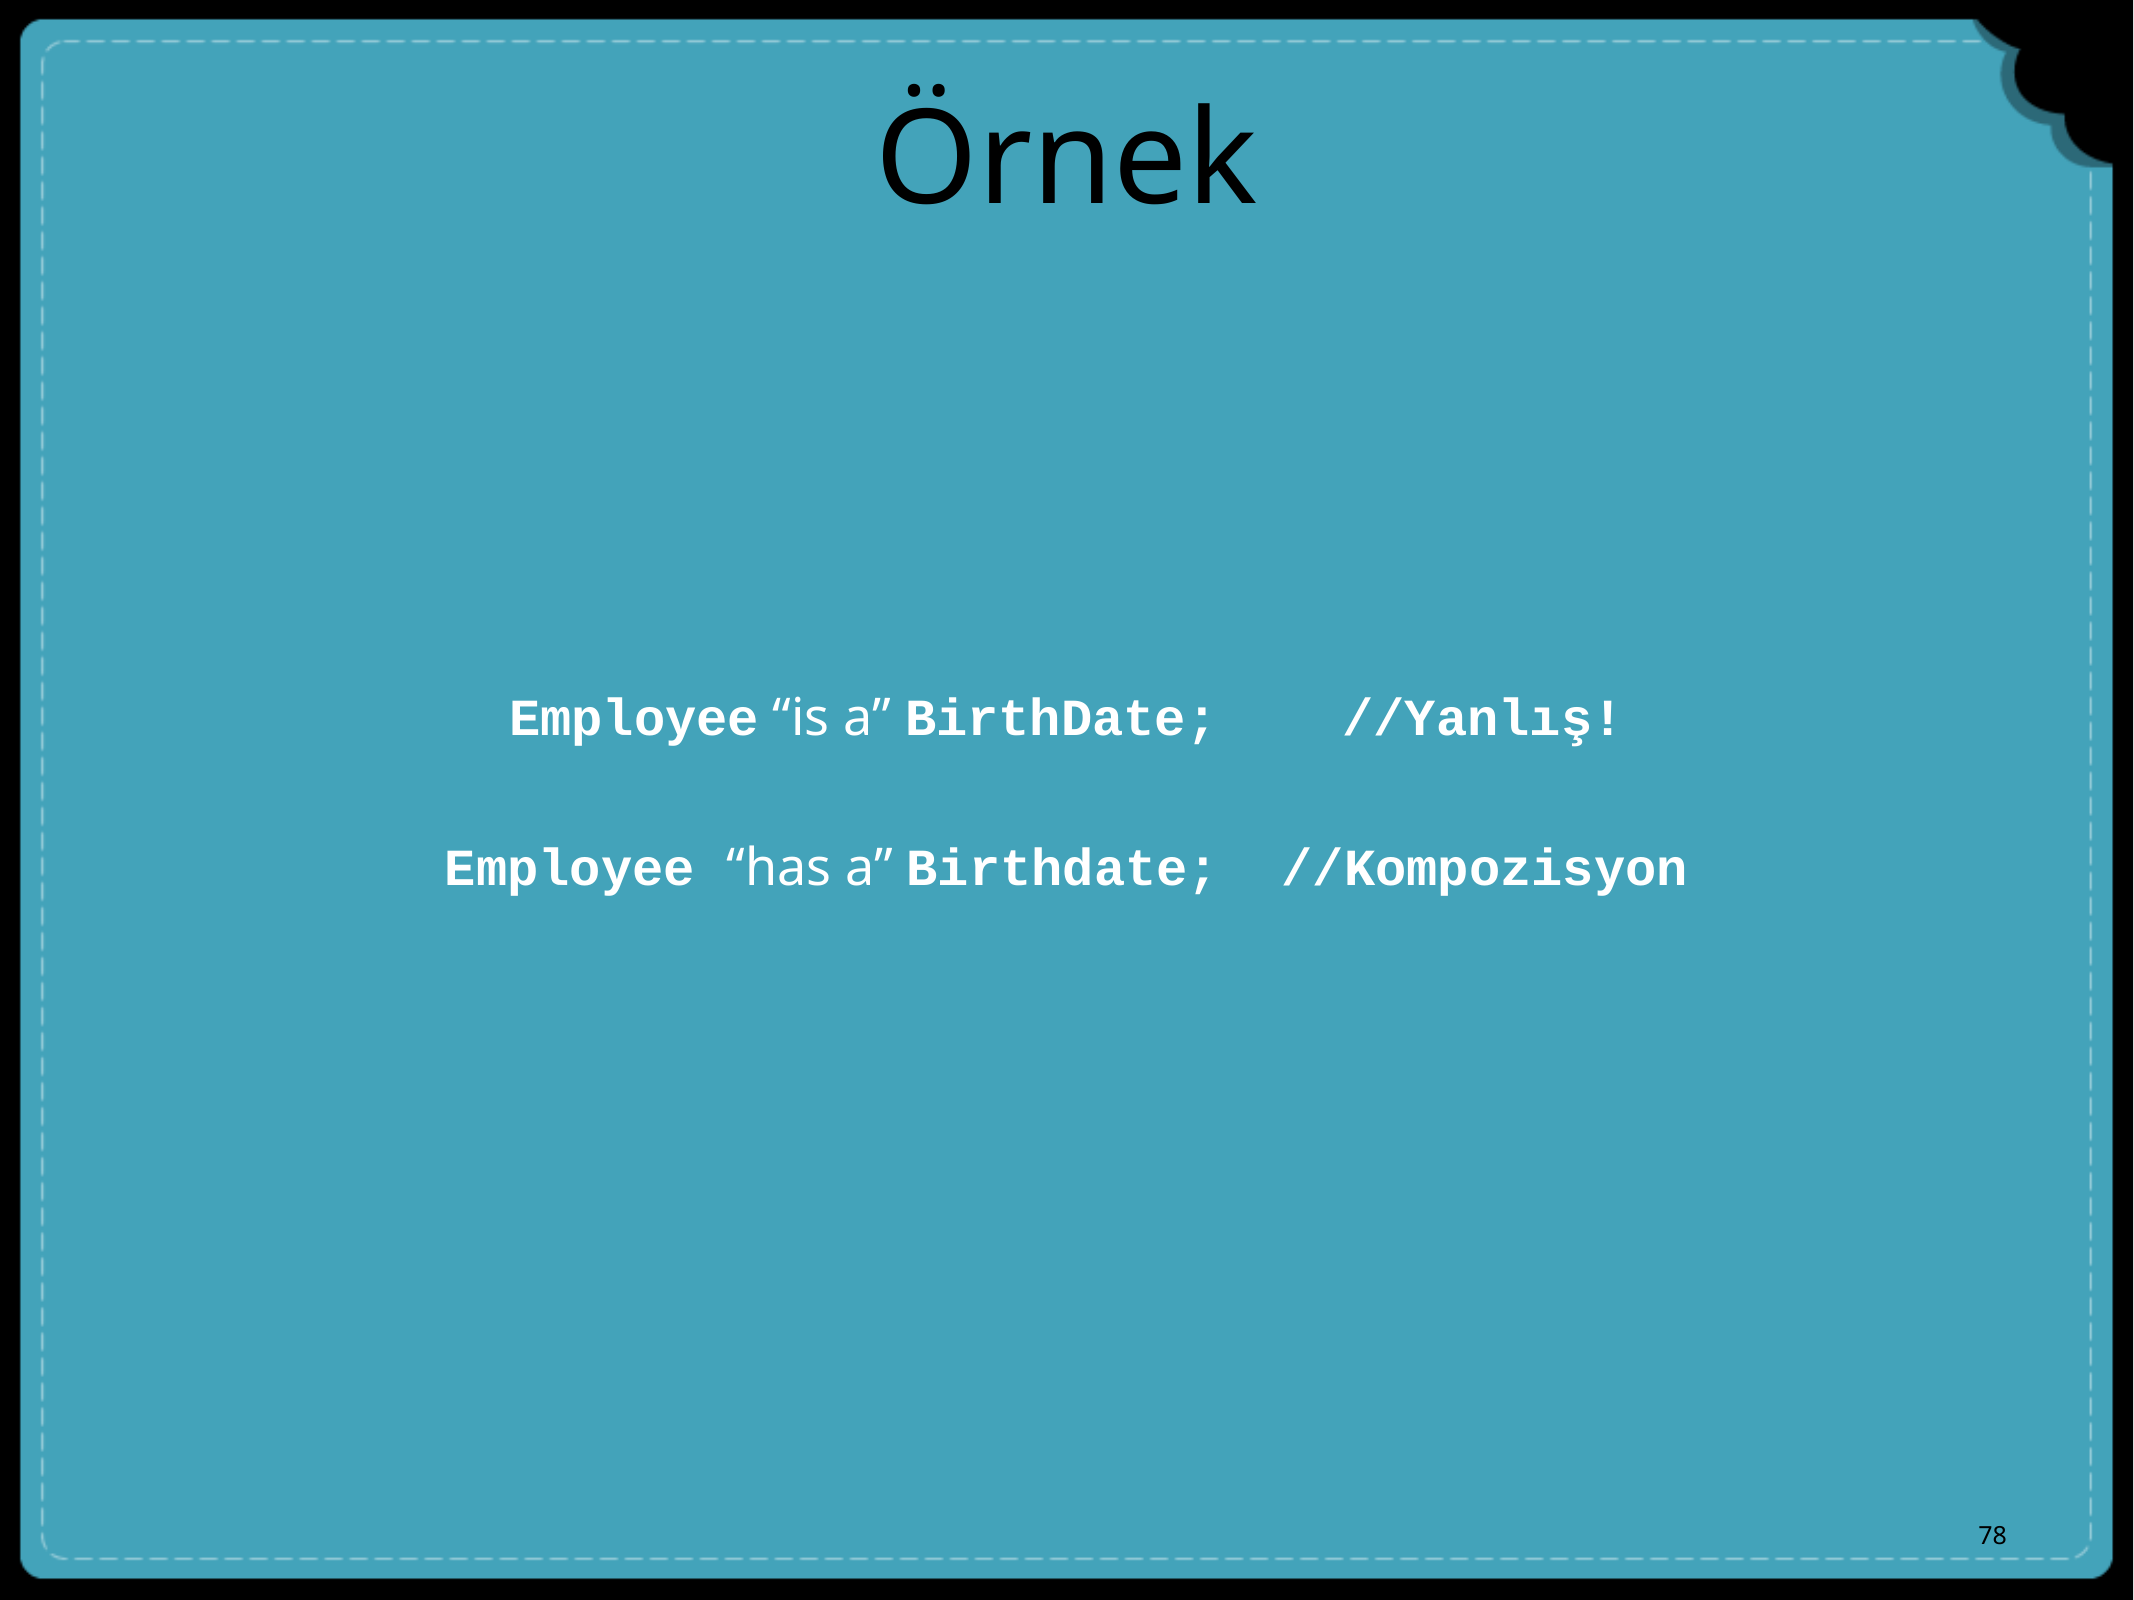

# Örnek
Employee “is a” BirthDate; //Yanlış!
Employee “has a” Birthdate; //Kompozisyon
78